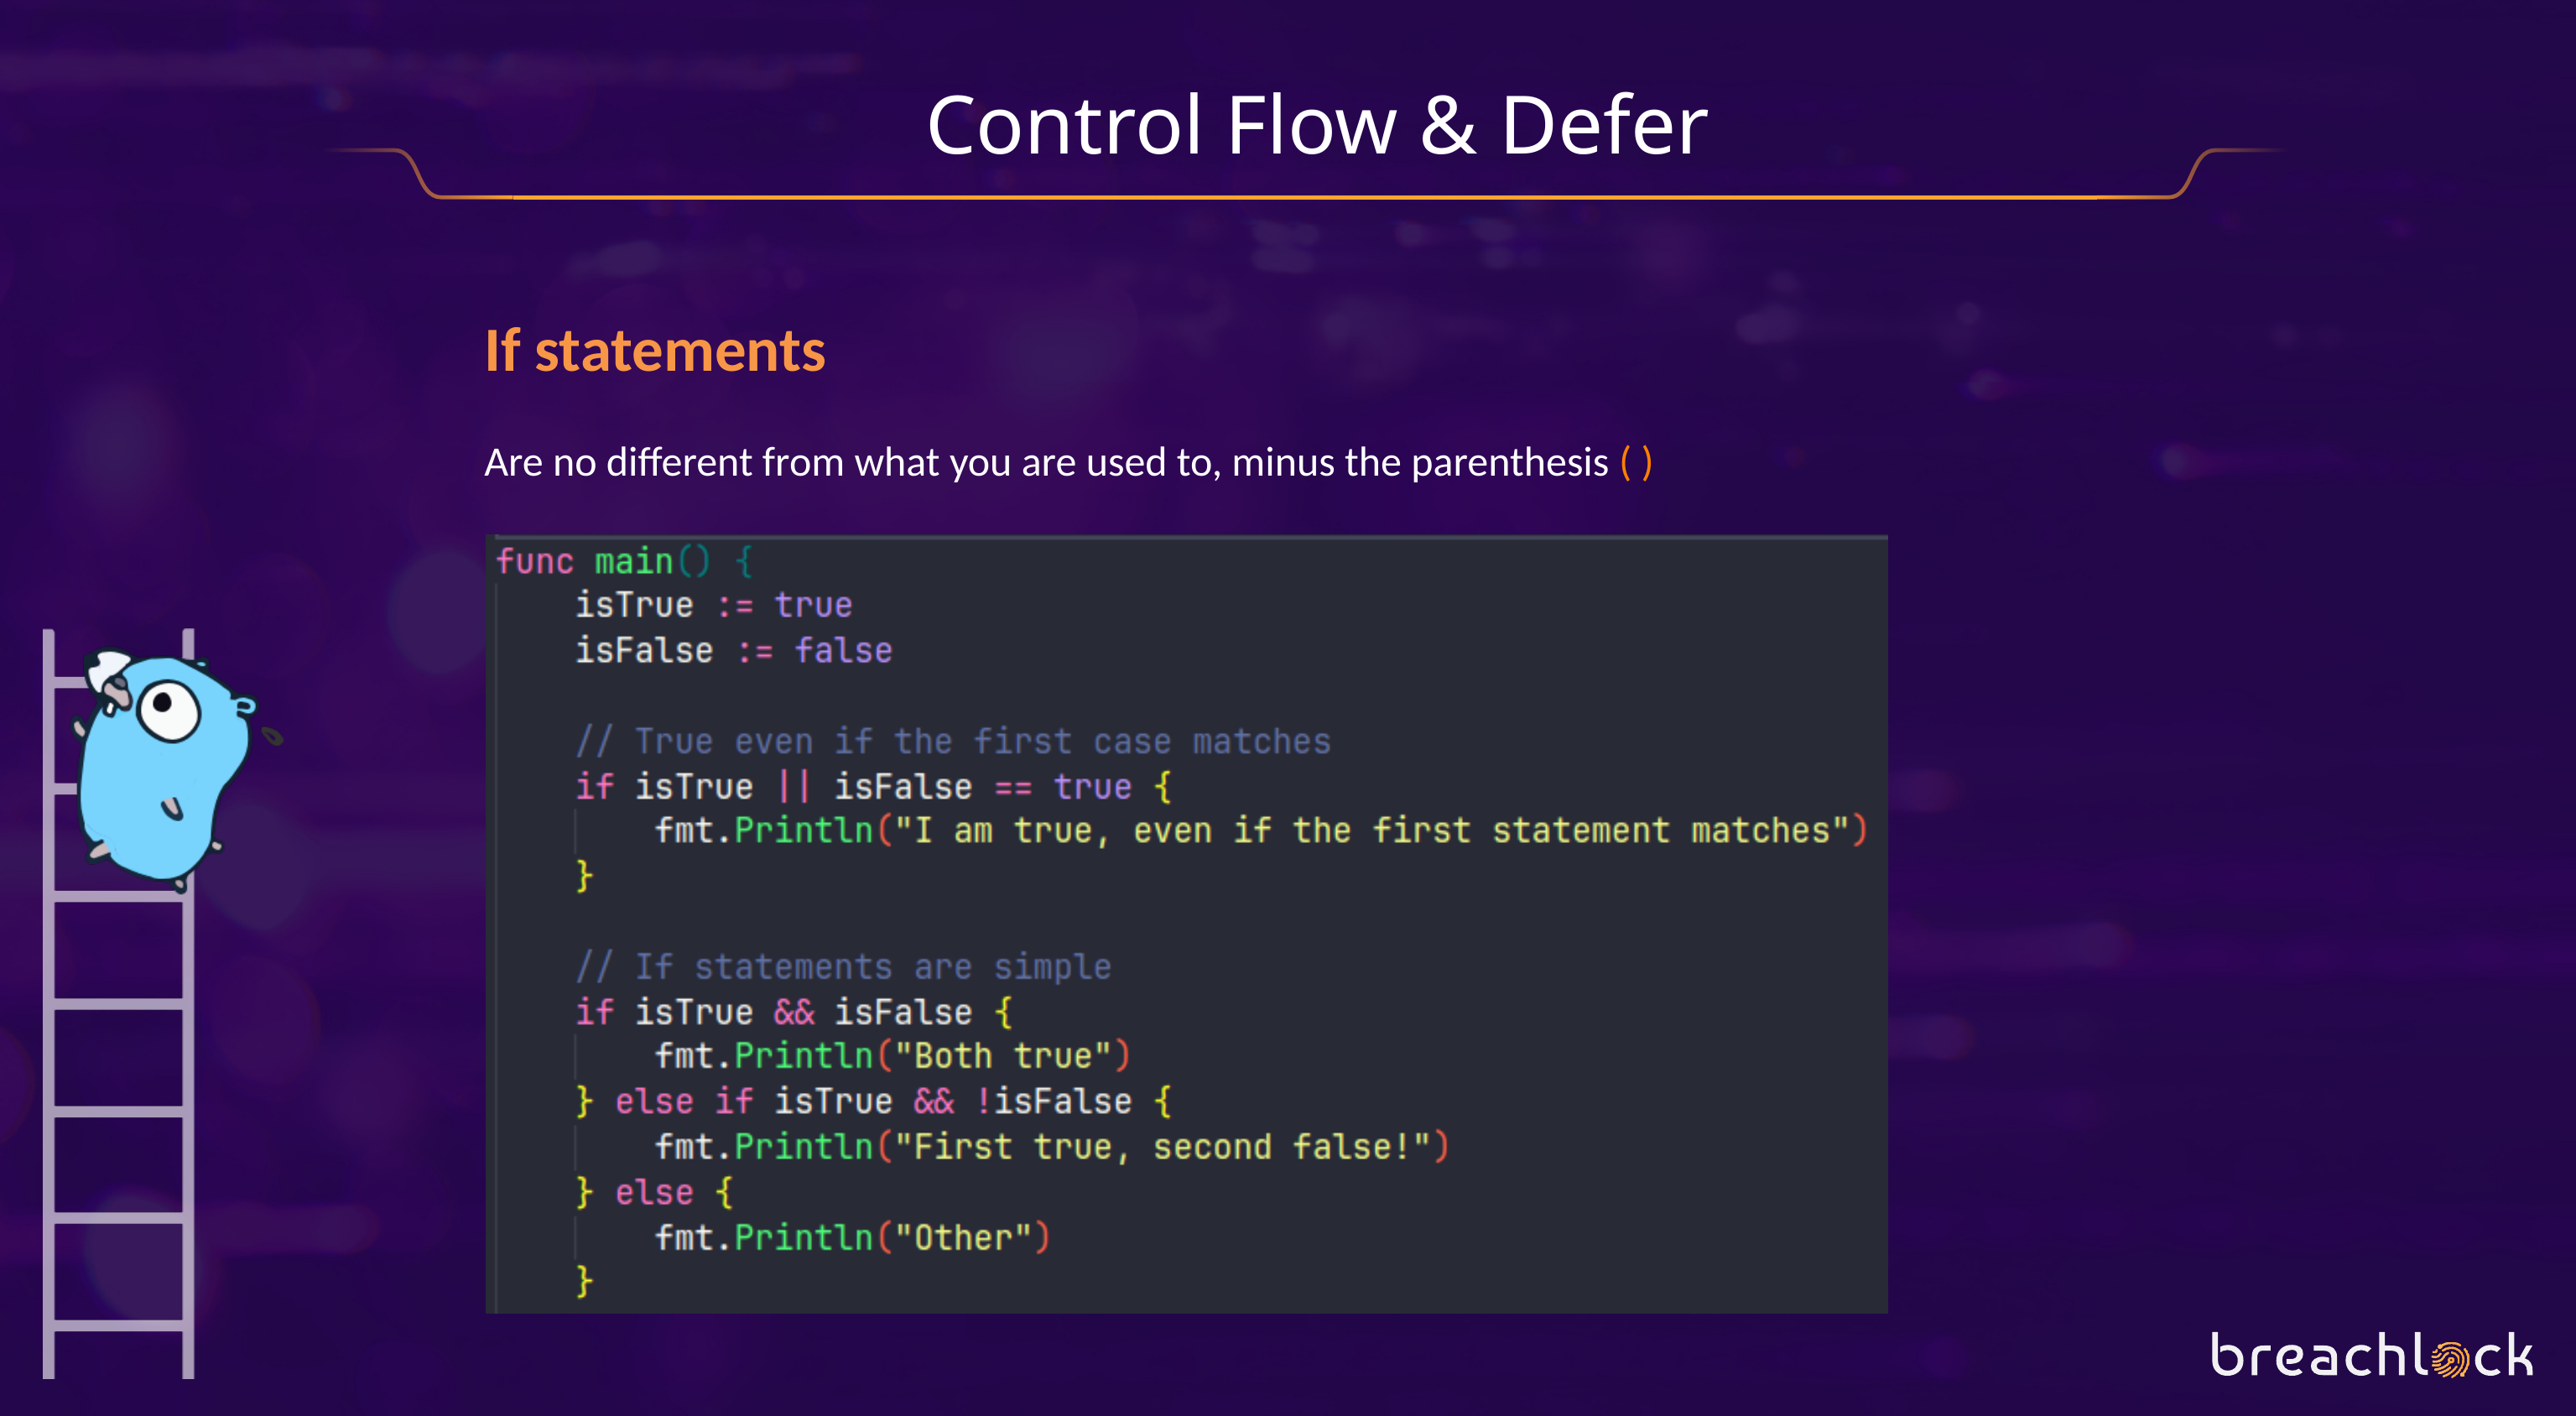

Control Flow & Defer
If statements
Are no different from what you are used to, minus the parenthesis ( )